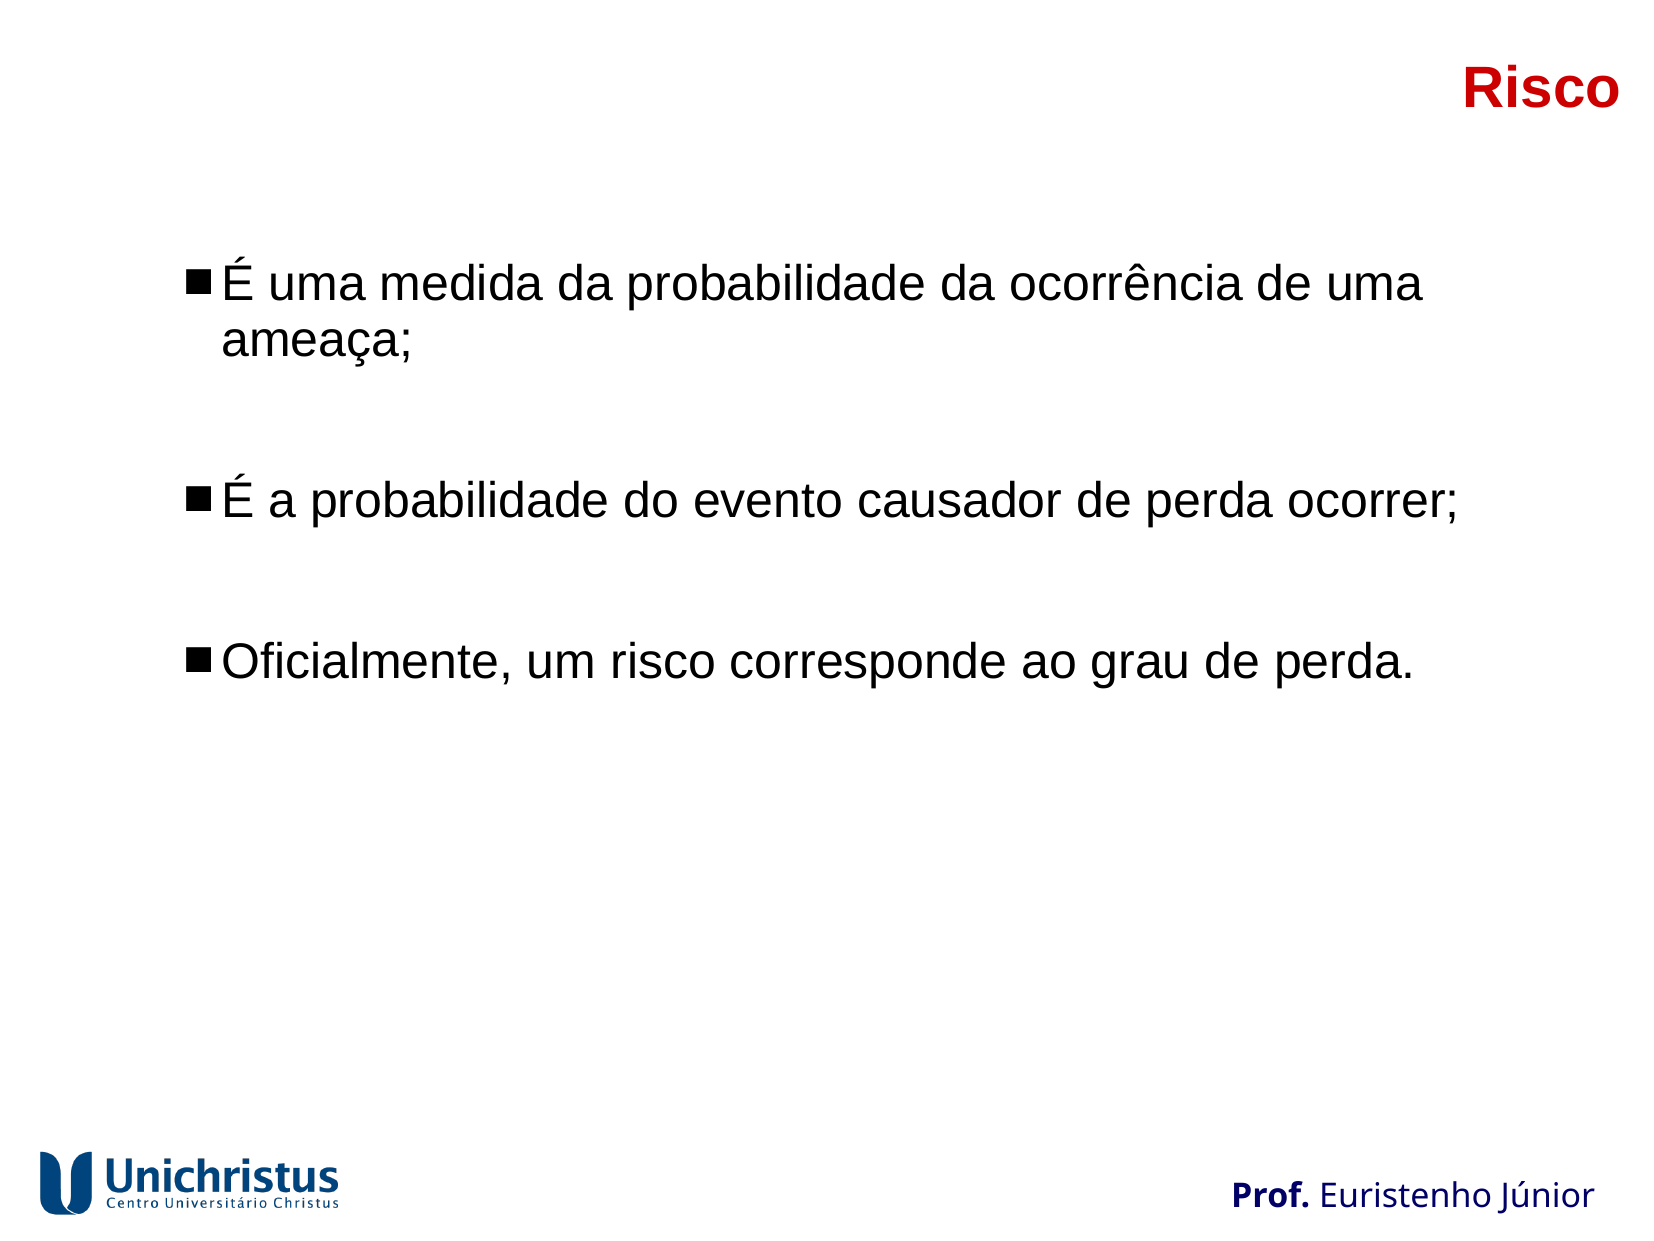

Risco
É uma medida da probabilidade da ocorrência de uma ameaça;
É a probabilidade do evento causador de perda ocorrer;
Oficialmente, um risco corresponde ao grau de perda.
Prof. Euristenho Júnior